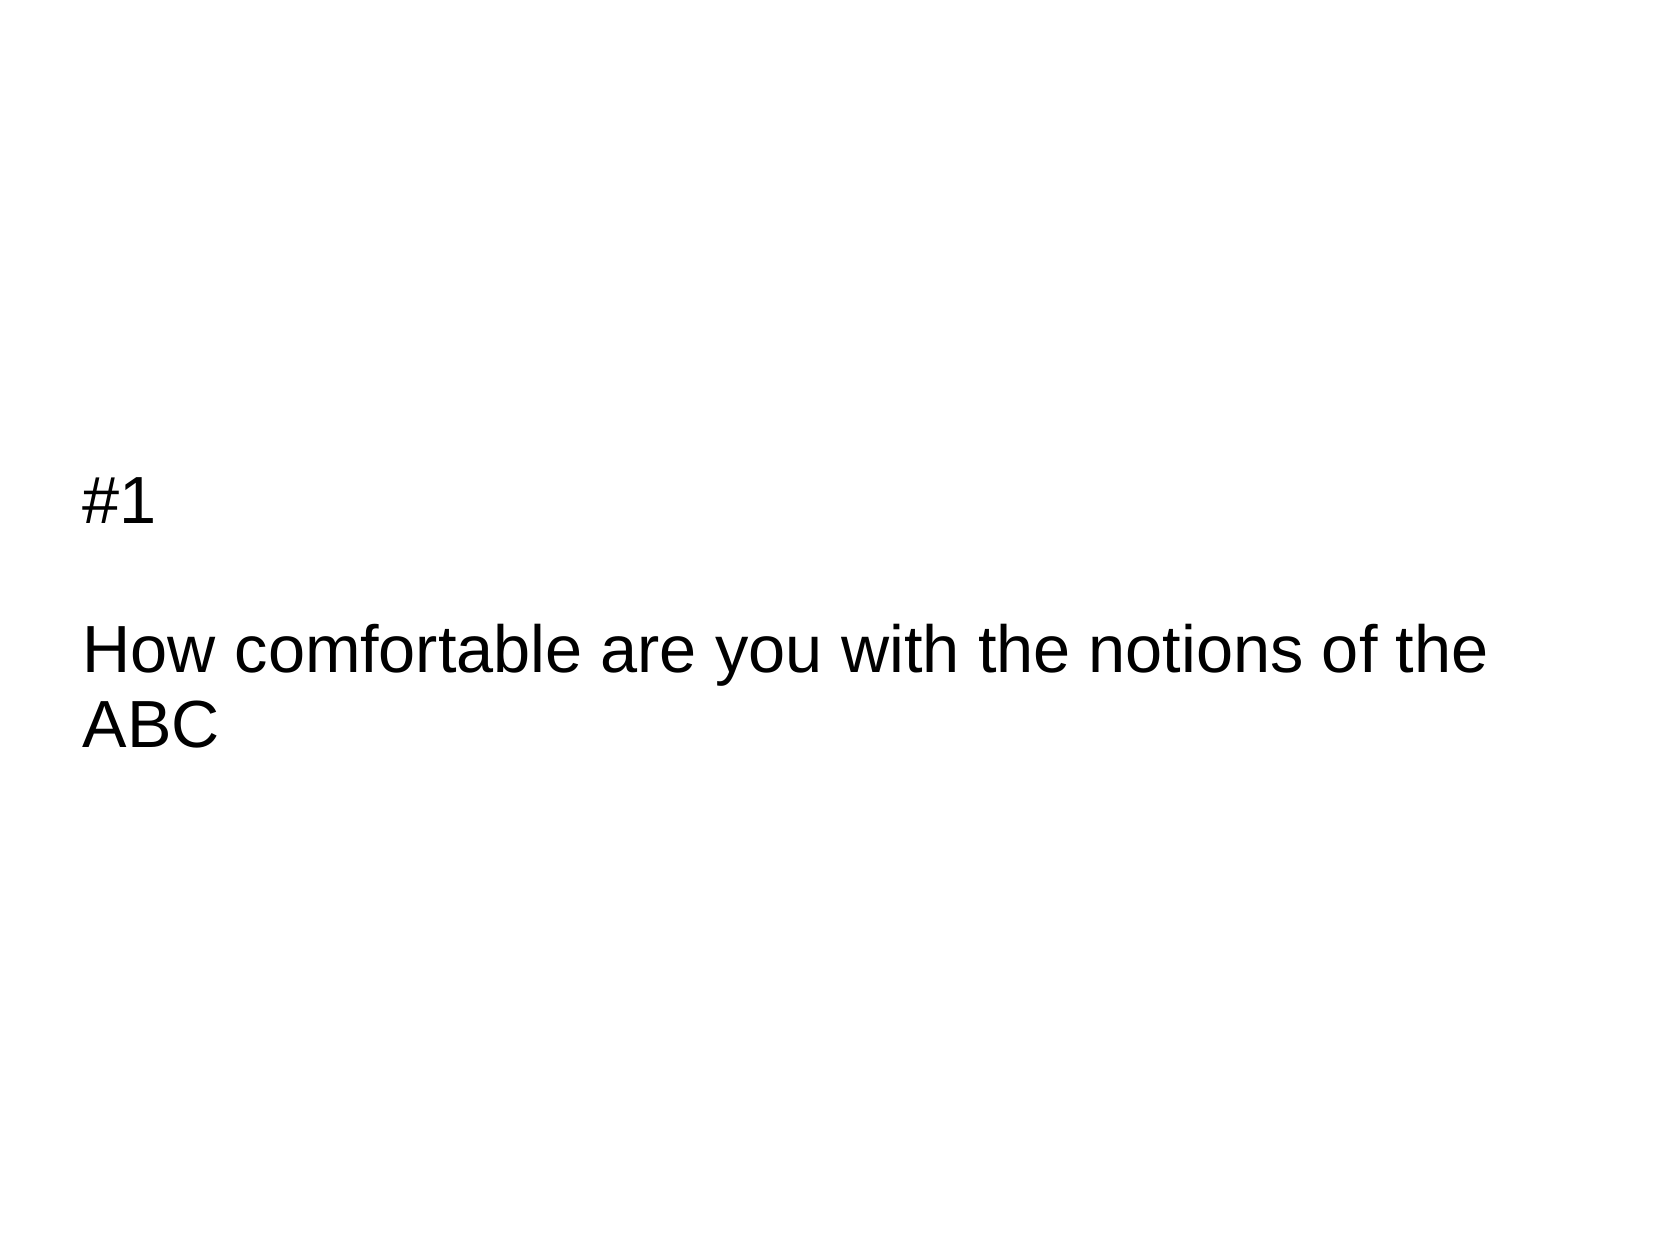

# #1
How comfortable are you with the notions of the ABC